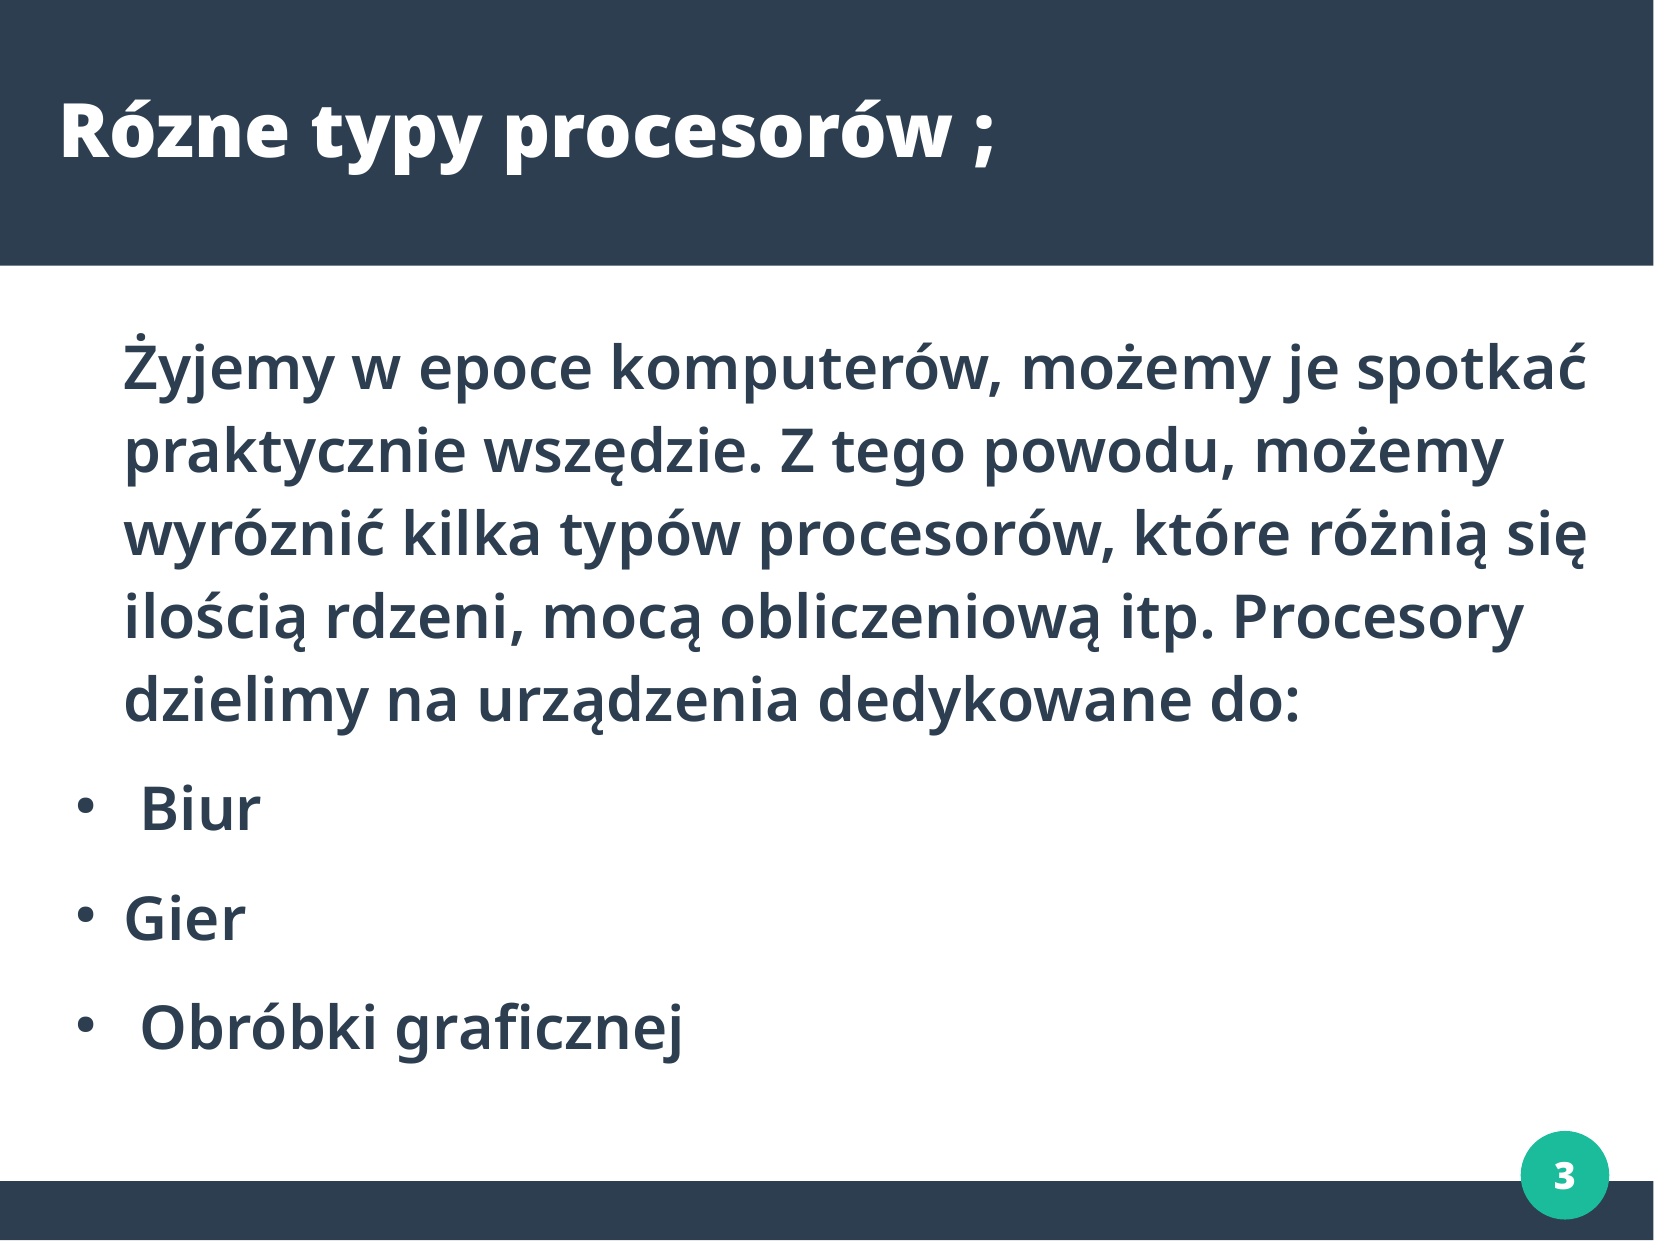

# Rózne typy procesorów ;
Żyjemy w epoce komputerów, możemy je spotkać praktycznie wszędzie. Z tego powodu, możemy wyróznić kilka typów procesorów, które różnią się ilością rdzeni, mocą obliczeniową itp. Procesory dzielimy na urządzenia dedykowane do:
 Biur
Gier
 Obróbki graficznej
3